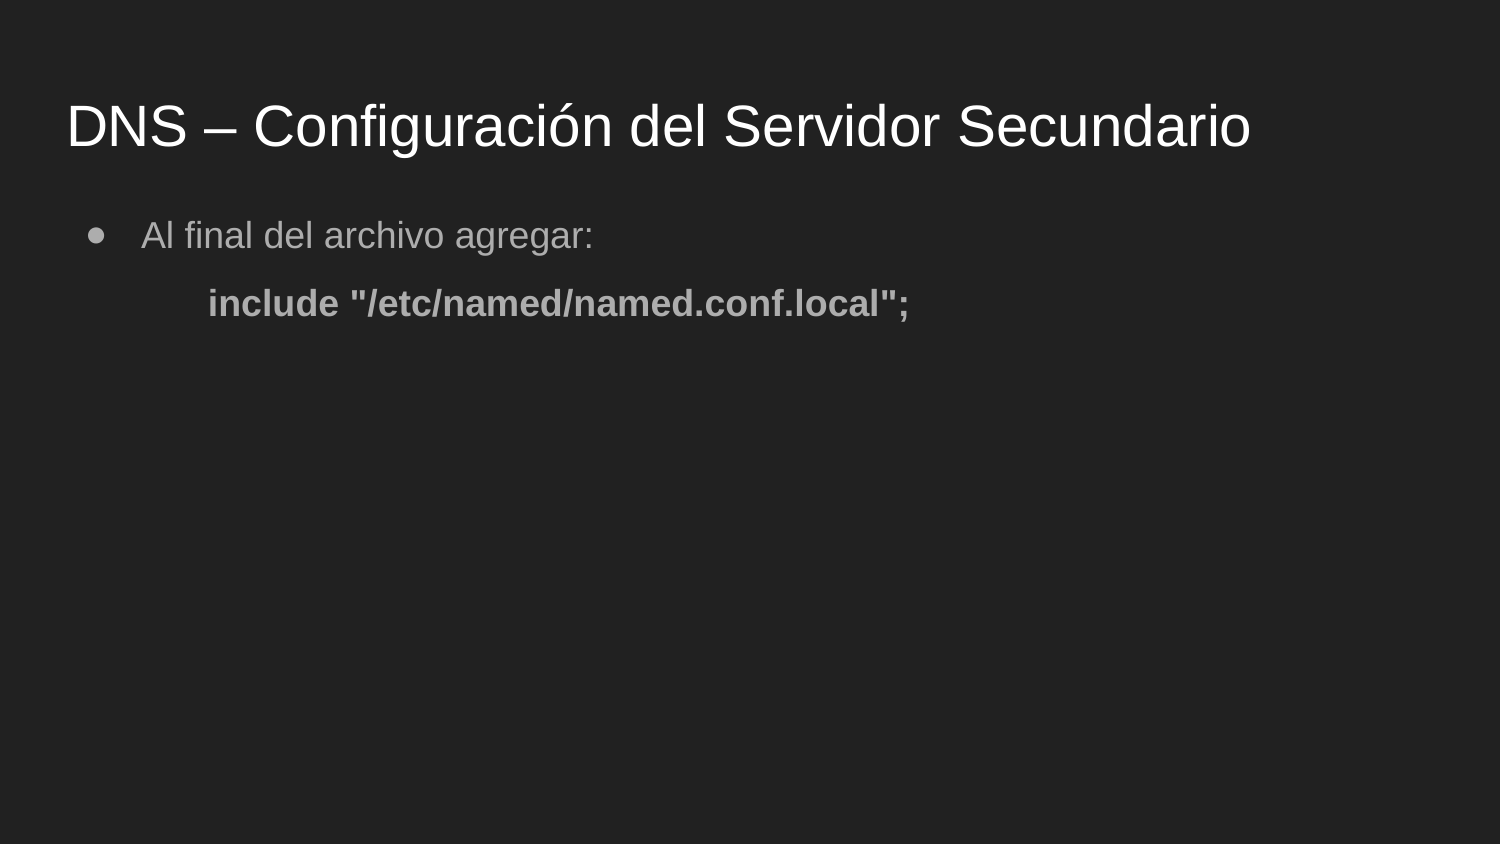

# DNS – Configuración del Servidor Secundario
Al final del archivo agregar:
include "/etc/named/named.conf.local";